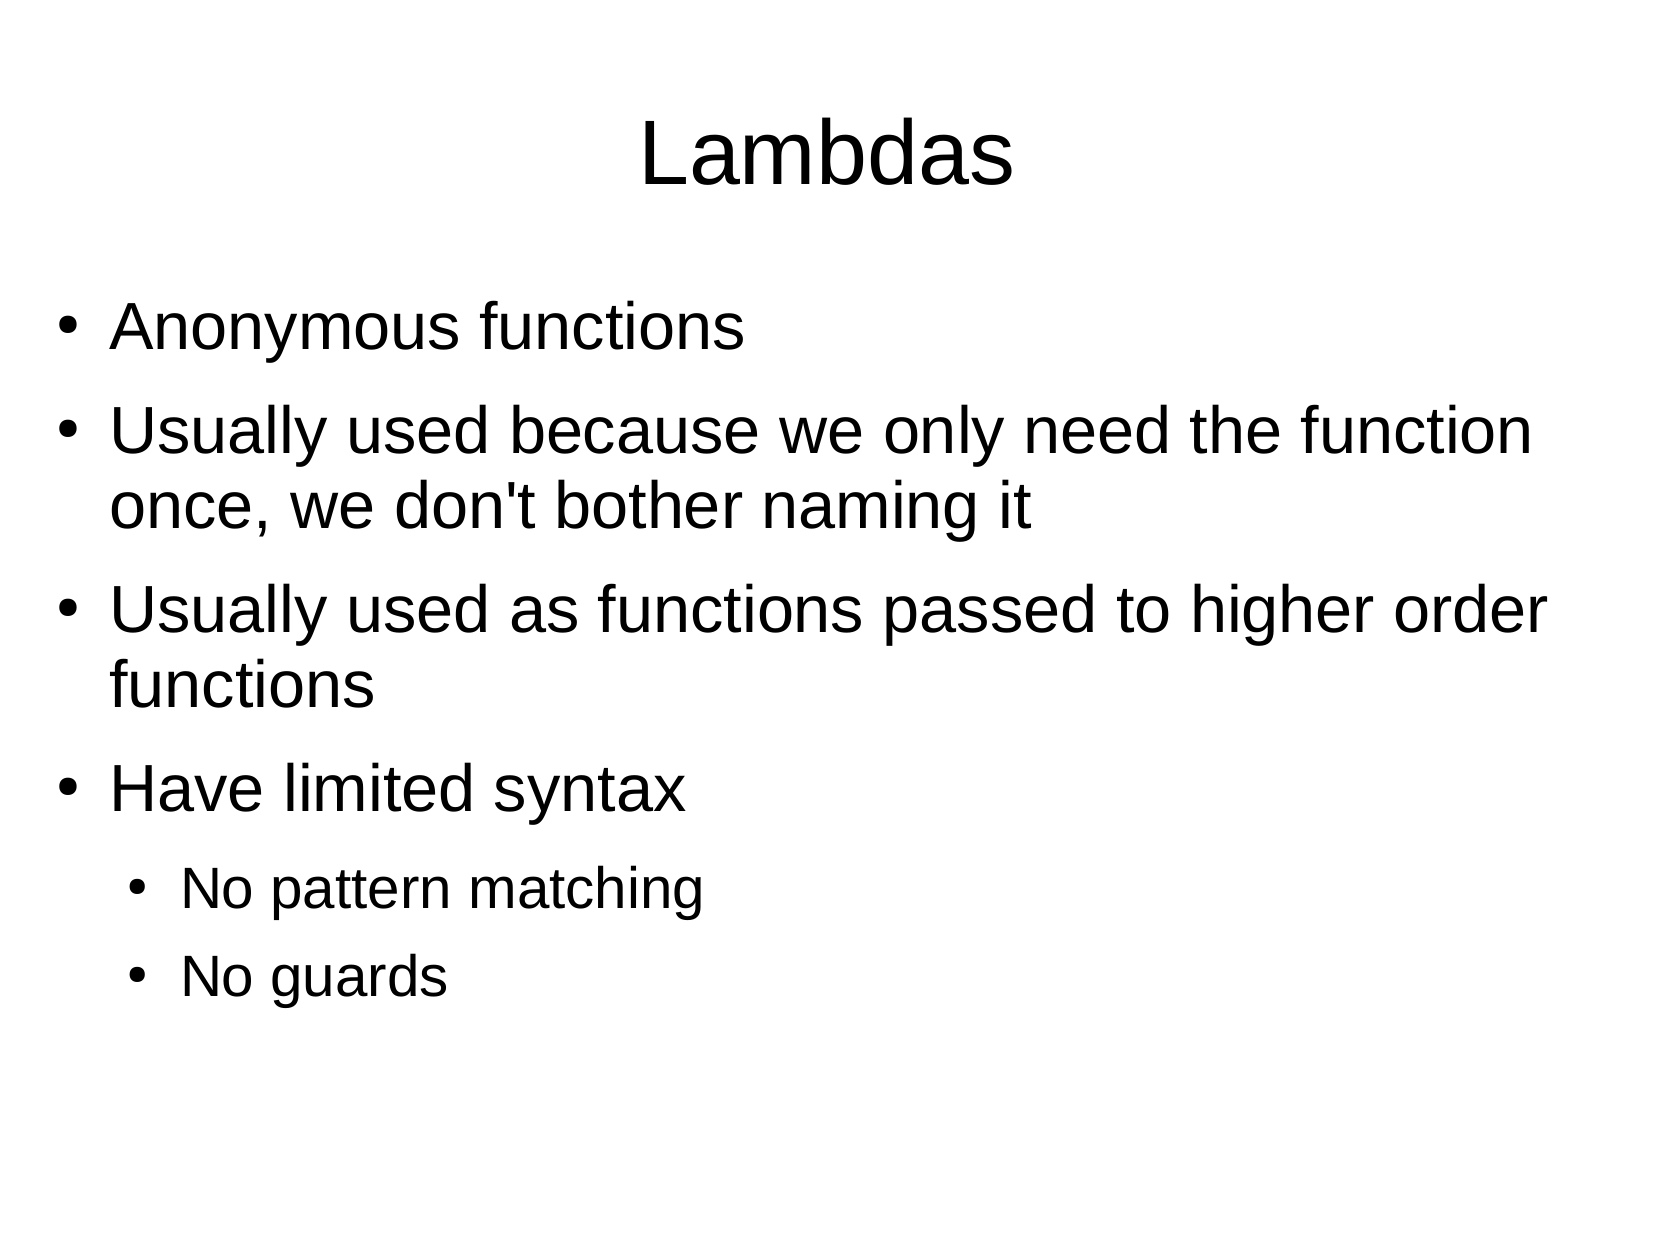

# Lambdas
Anonymous functions
Usually used because we only need the function once, we don't bother naming it
Usually used as functions passed to higher order functions
Have limited syntax
No pattern matching
No guards